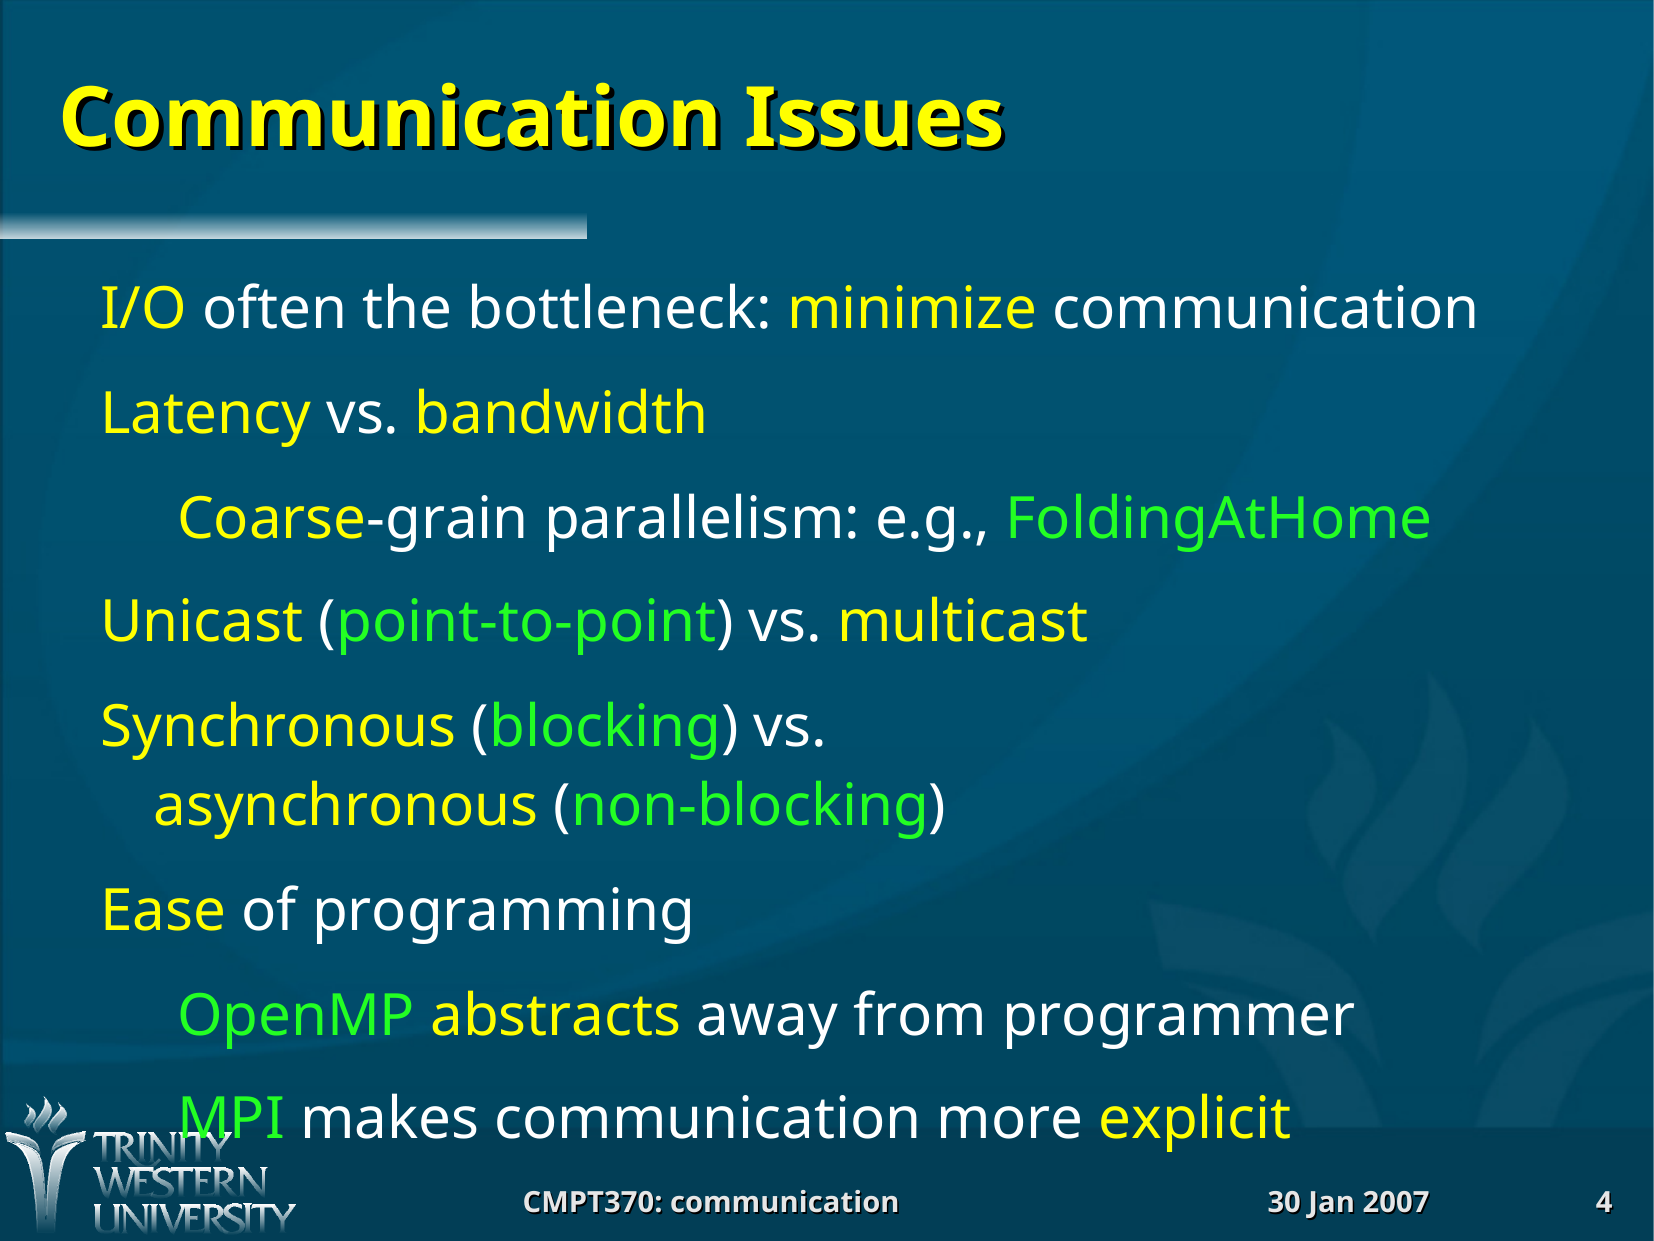

# Communication Issues
I/O often the bottleneck: minimize communication
Latency vs. bandwidth
Coarse-grain parallelism: e.g., FoldingAtHome
Unicast (point-to-point) vs. multicast
Synchronous (blocking) vs.
asynchronous (non-blocking)
Ease of programming
OpenMP abstracts away from programmer
MPI makes communication more explicit
CMPT370: communication
30 Jan 2007
4